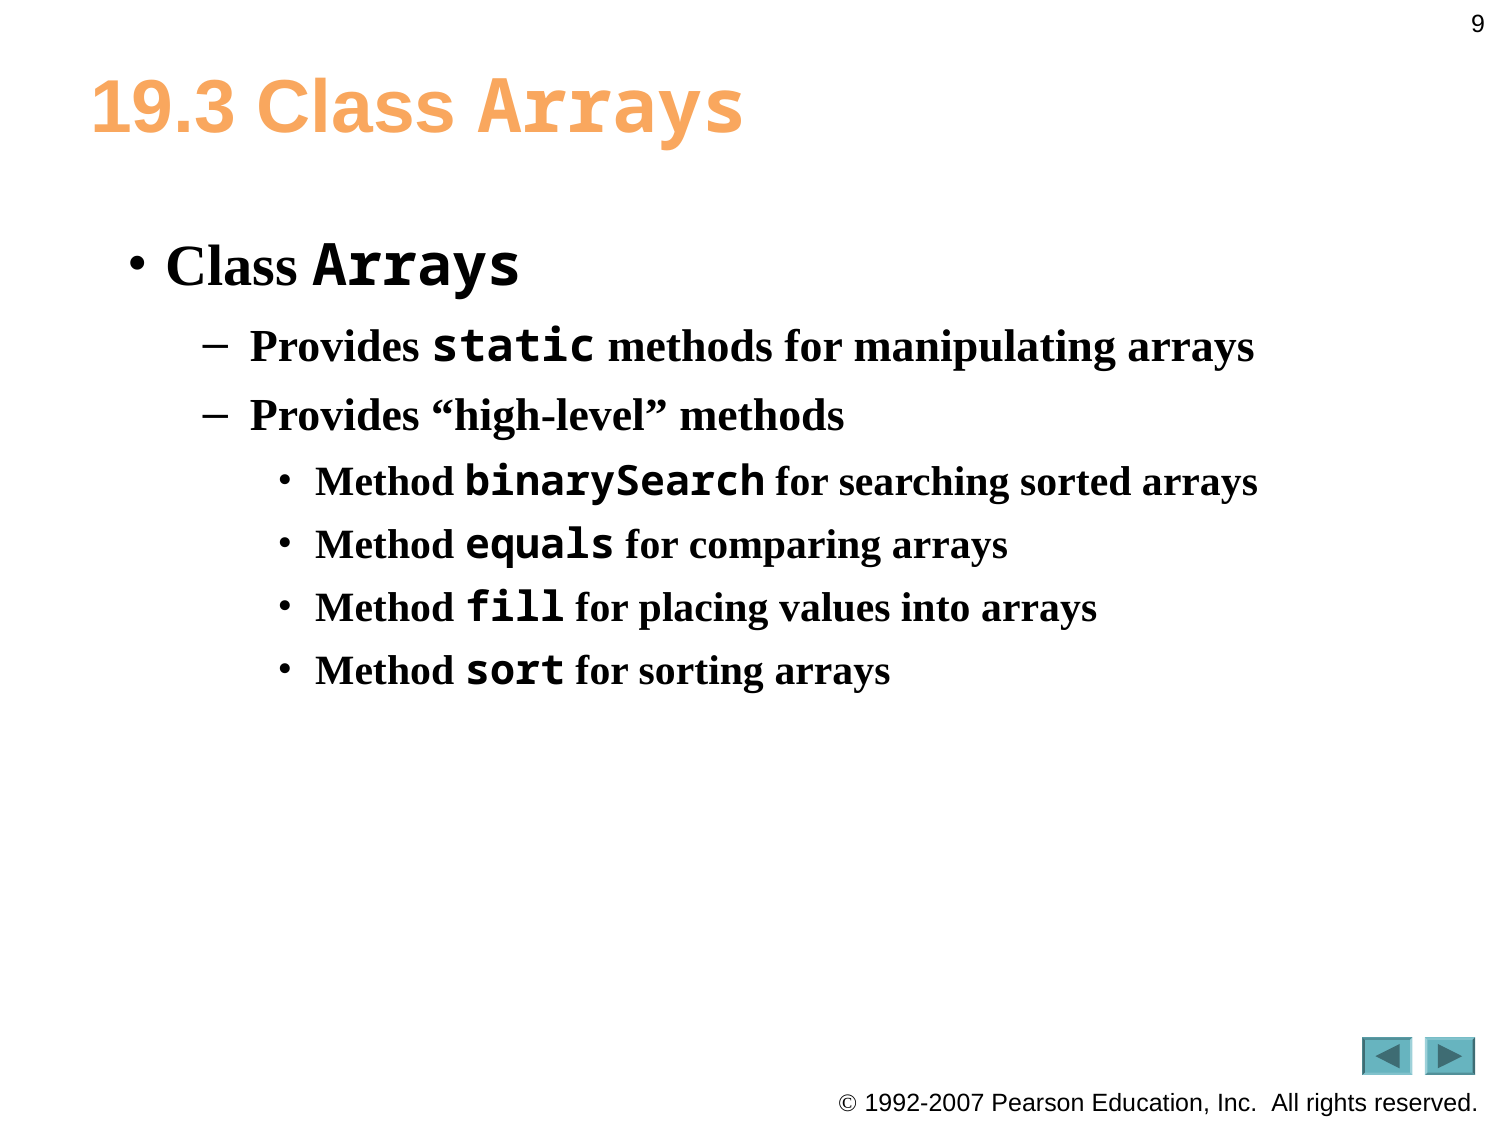

# 19.3 Class Arrays
Class Arrays
Provides static methods for manipulating arrays
Provides “high-level” methods
Method binarySearch for searching sorted arrays
Method equals for comparing arrays
Method fill for placing values into arrays
Method sort for sorting arrays